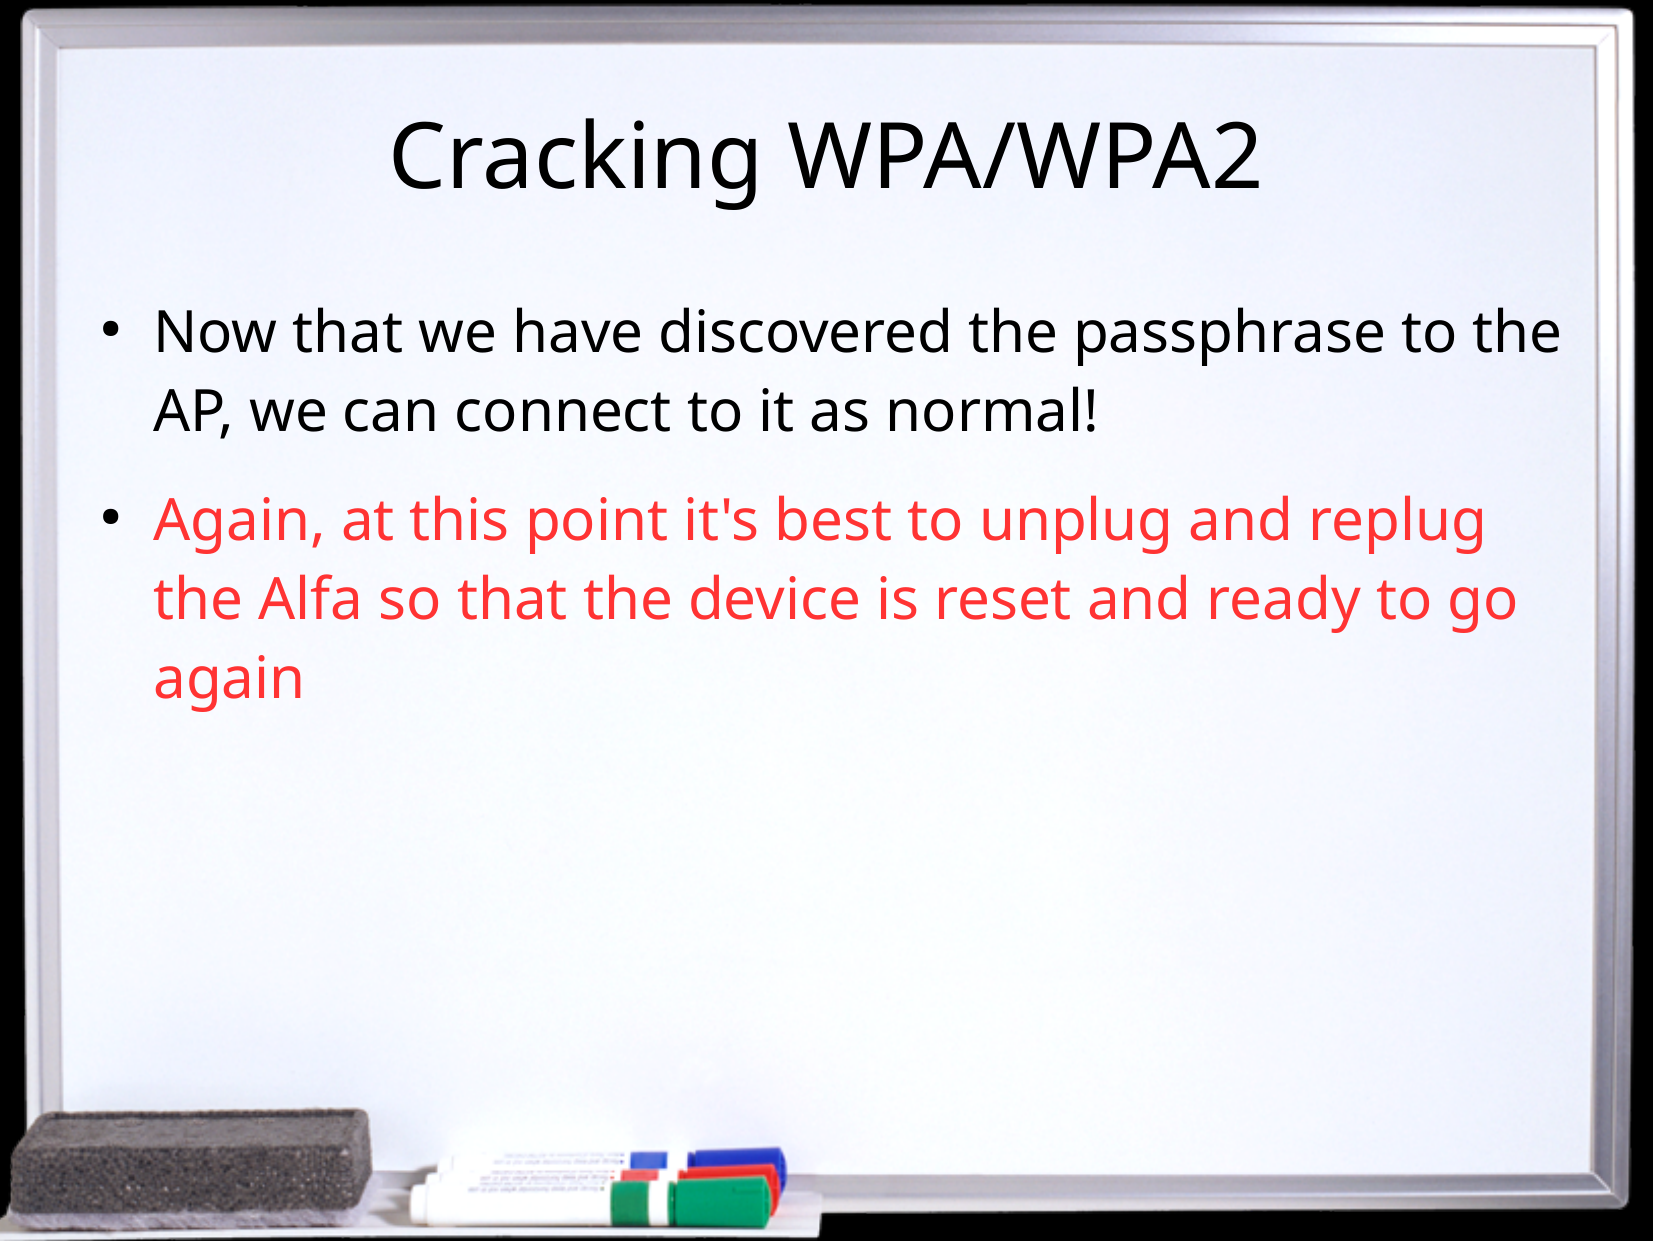

# Cracking WPA/WPA2
Now that we have discovered the passphrase to the AP, we can connect to it as normal!
Again, at this point it's best to unplug and replug the Alfa so that the device is reset and ready to go again